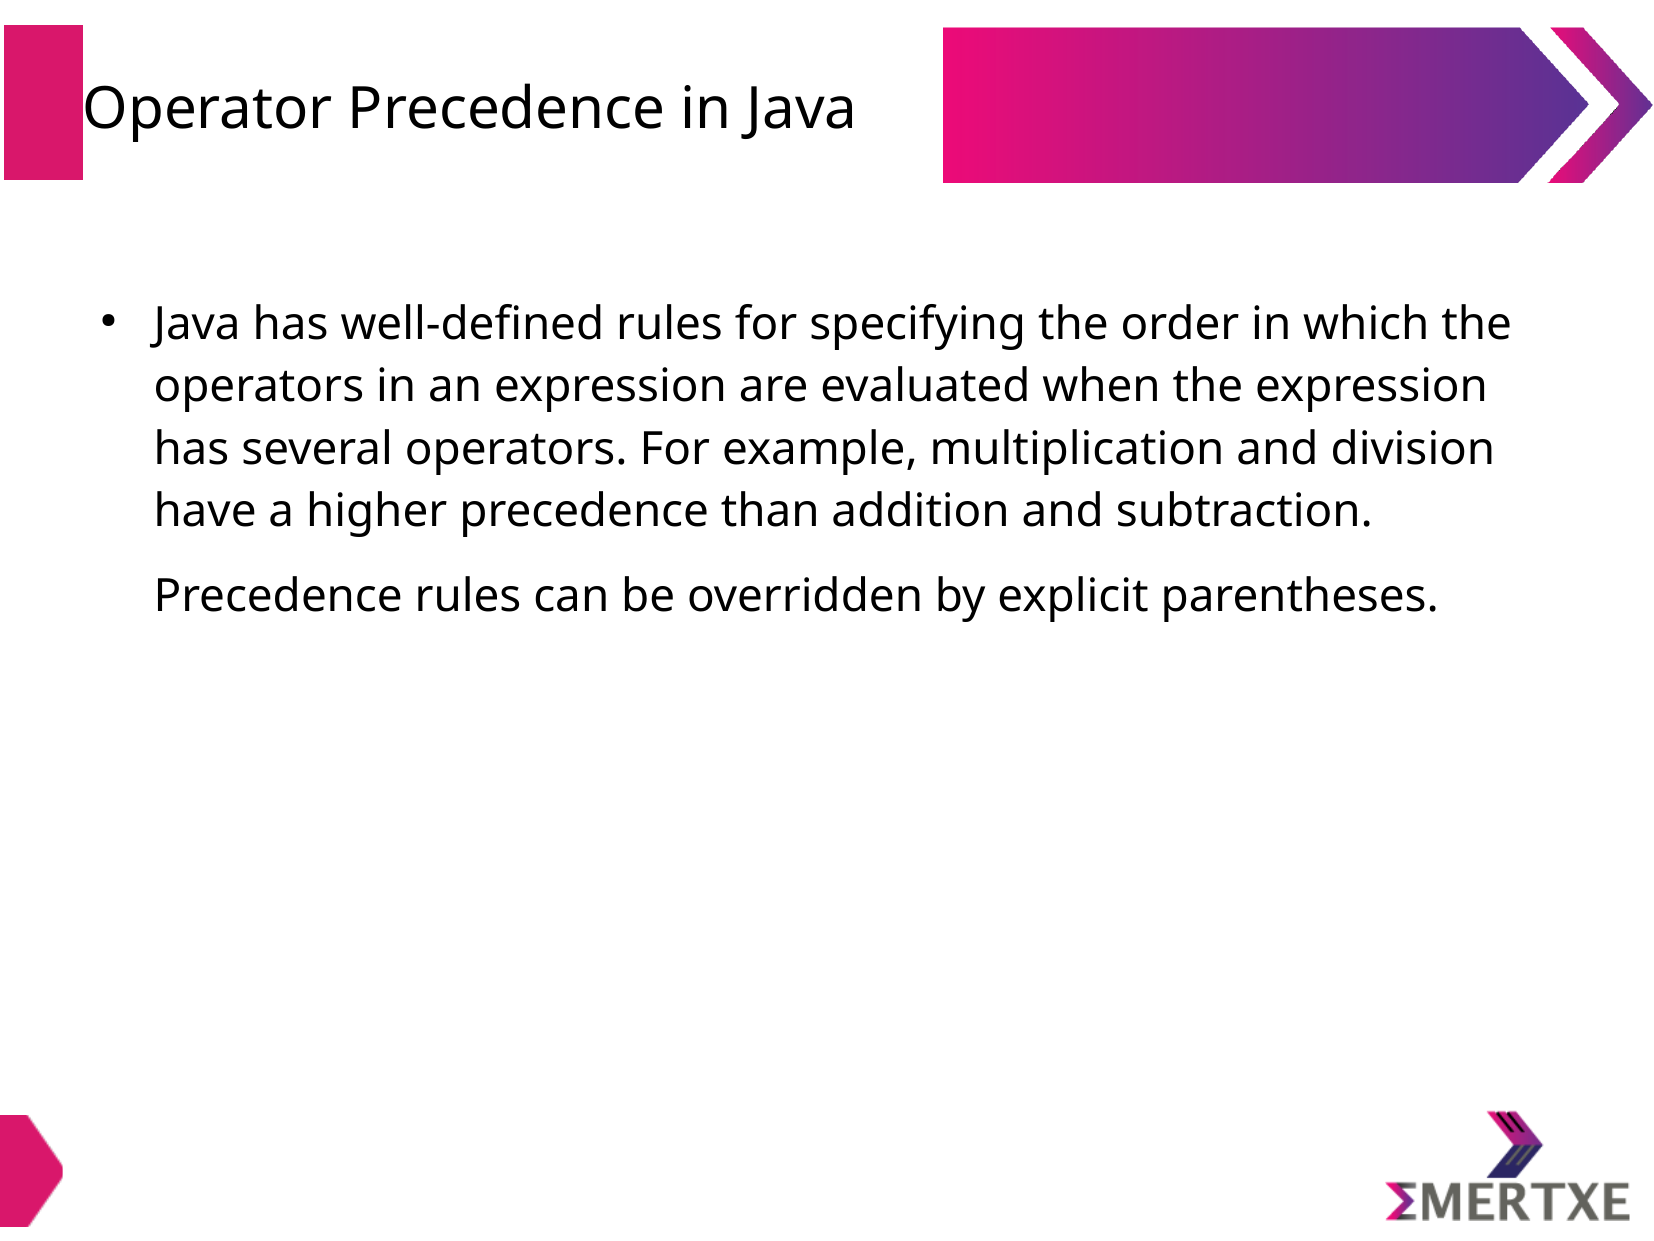

# Operator Precedence in Java
Java has well-defined rules for specifying the order in which the operators in an expression are evaluated when the expression has several operators. For example, multiplication and division have a higher precedence than addition and subtraction. Precedence rules can be overridden by explicit parentheses.